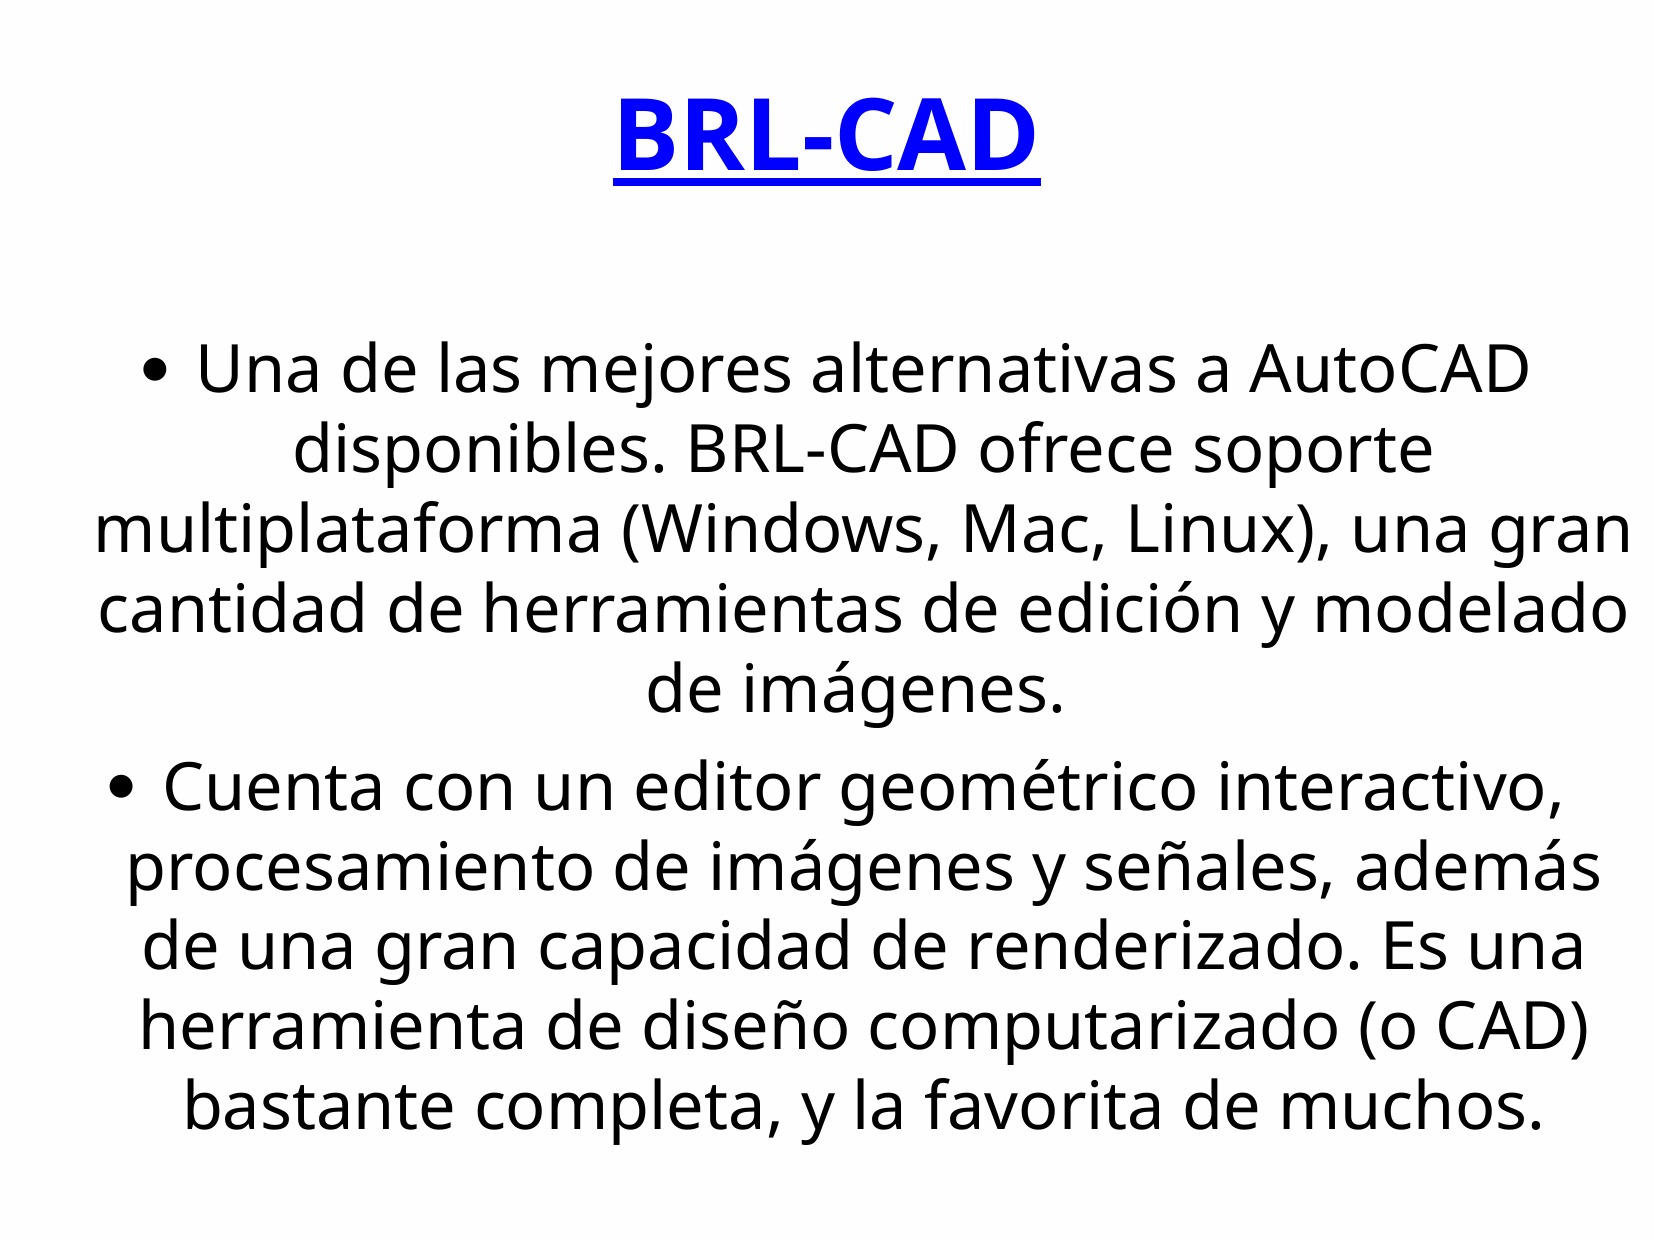

# BRL-CAD
Una de las mejores alternativas a AutoCAD disponibles. BRL-CAD ofrece soporte multiplataforma (Windows, Mac, Linux), una gran cantidad de herramientas de edición y modelado de imágenes.
Cuenta con un editor geométrico interactivo, procesamiento de imágenes y señales, además de una gran capacidad de renderizado. Es una herramienta de diseño computarizado (o CAD) bastante completa, y la favorita de muchos.